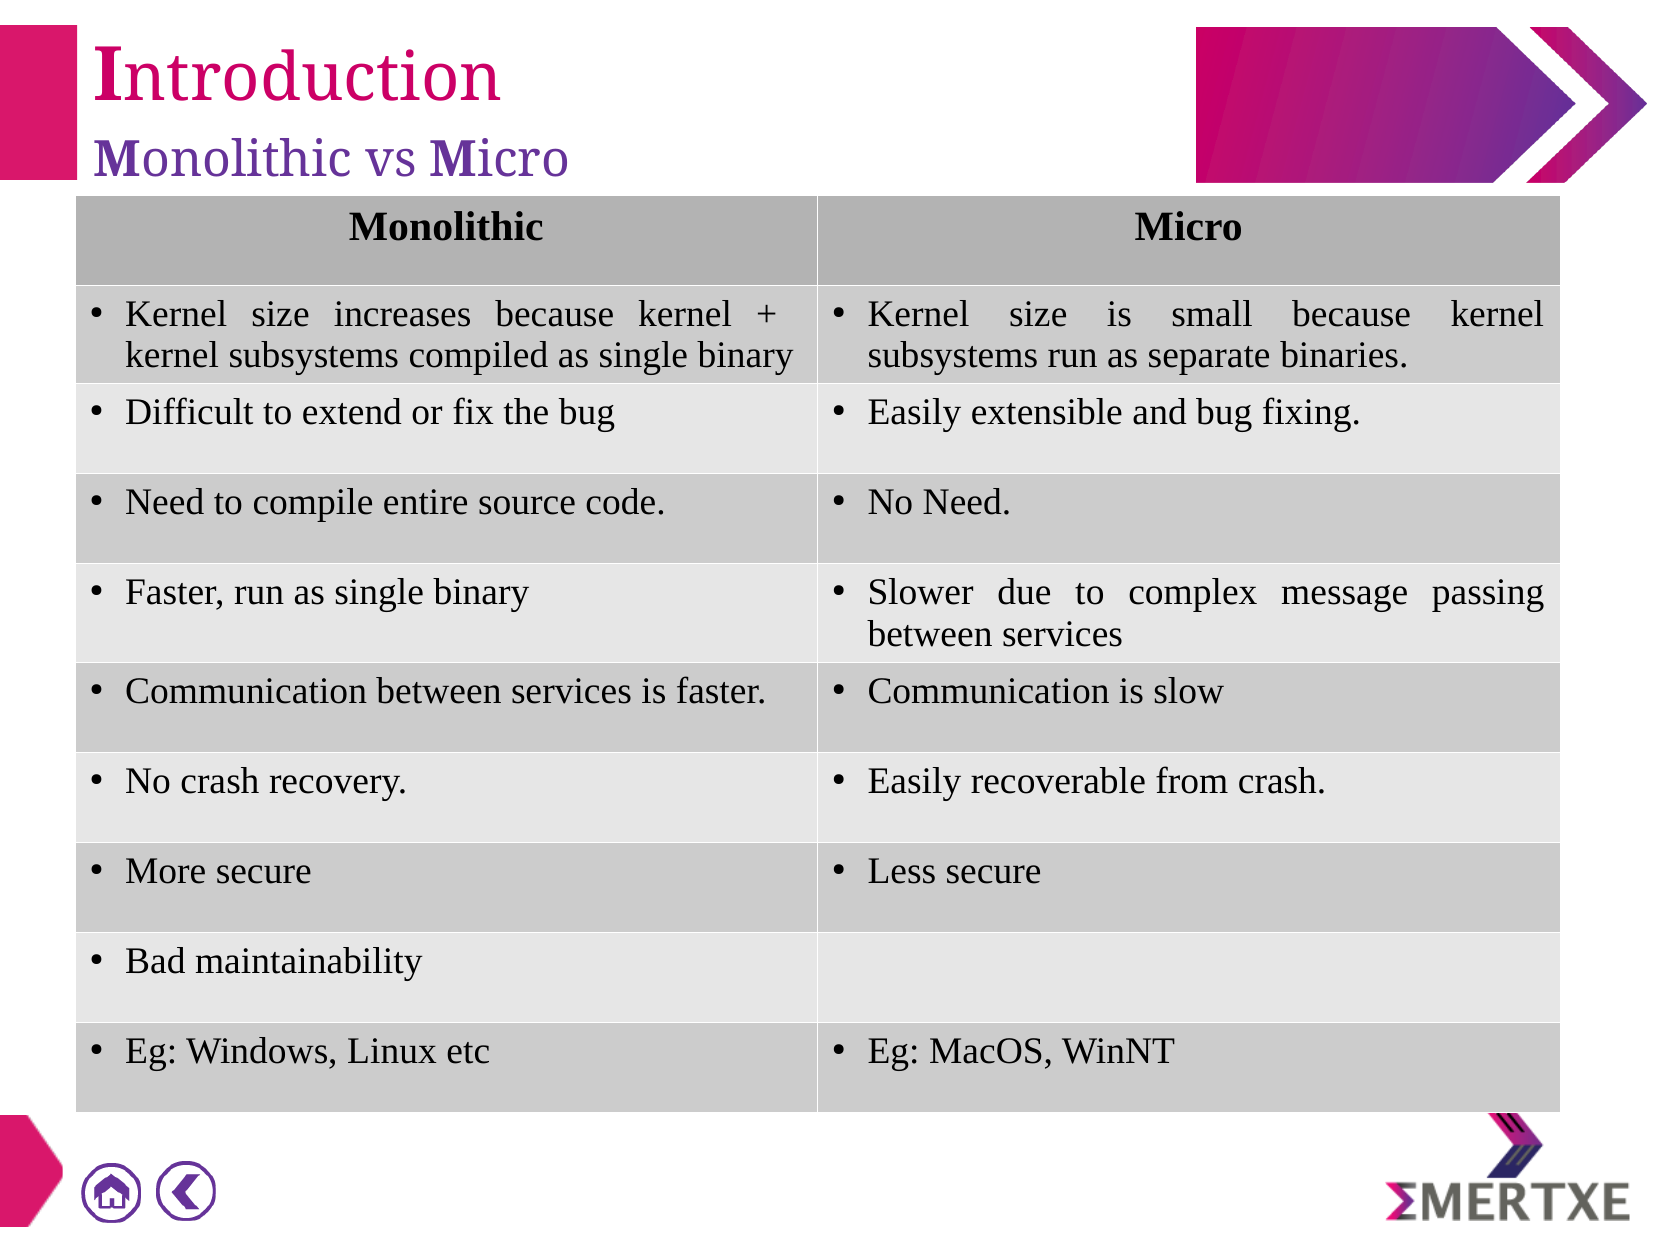

# Introduction Monolithic vs Micro
| Monolithic | Micro |
| --- | --- |
| Kernel size increases because kernel + kernel subsystems compiled as single binary | Kernel size is small because kernel subsystems run as separate binaries. |
| Difficult to extend or fix the bug | Easily extensible and bug fixing. |
| Need to compile entire source code. | No Need. |
| Faster, run as single binary | Slower due to complex message passing between services |
| Communication between services is faster. | Communication is slow |
| No crash recovery. | Easily recoverable from crash. |
| More secure | Less secure |
| Bad maintainability | |
| Eg: Windows, Linux etc | Eg: MacOS, WinNT |